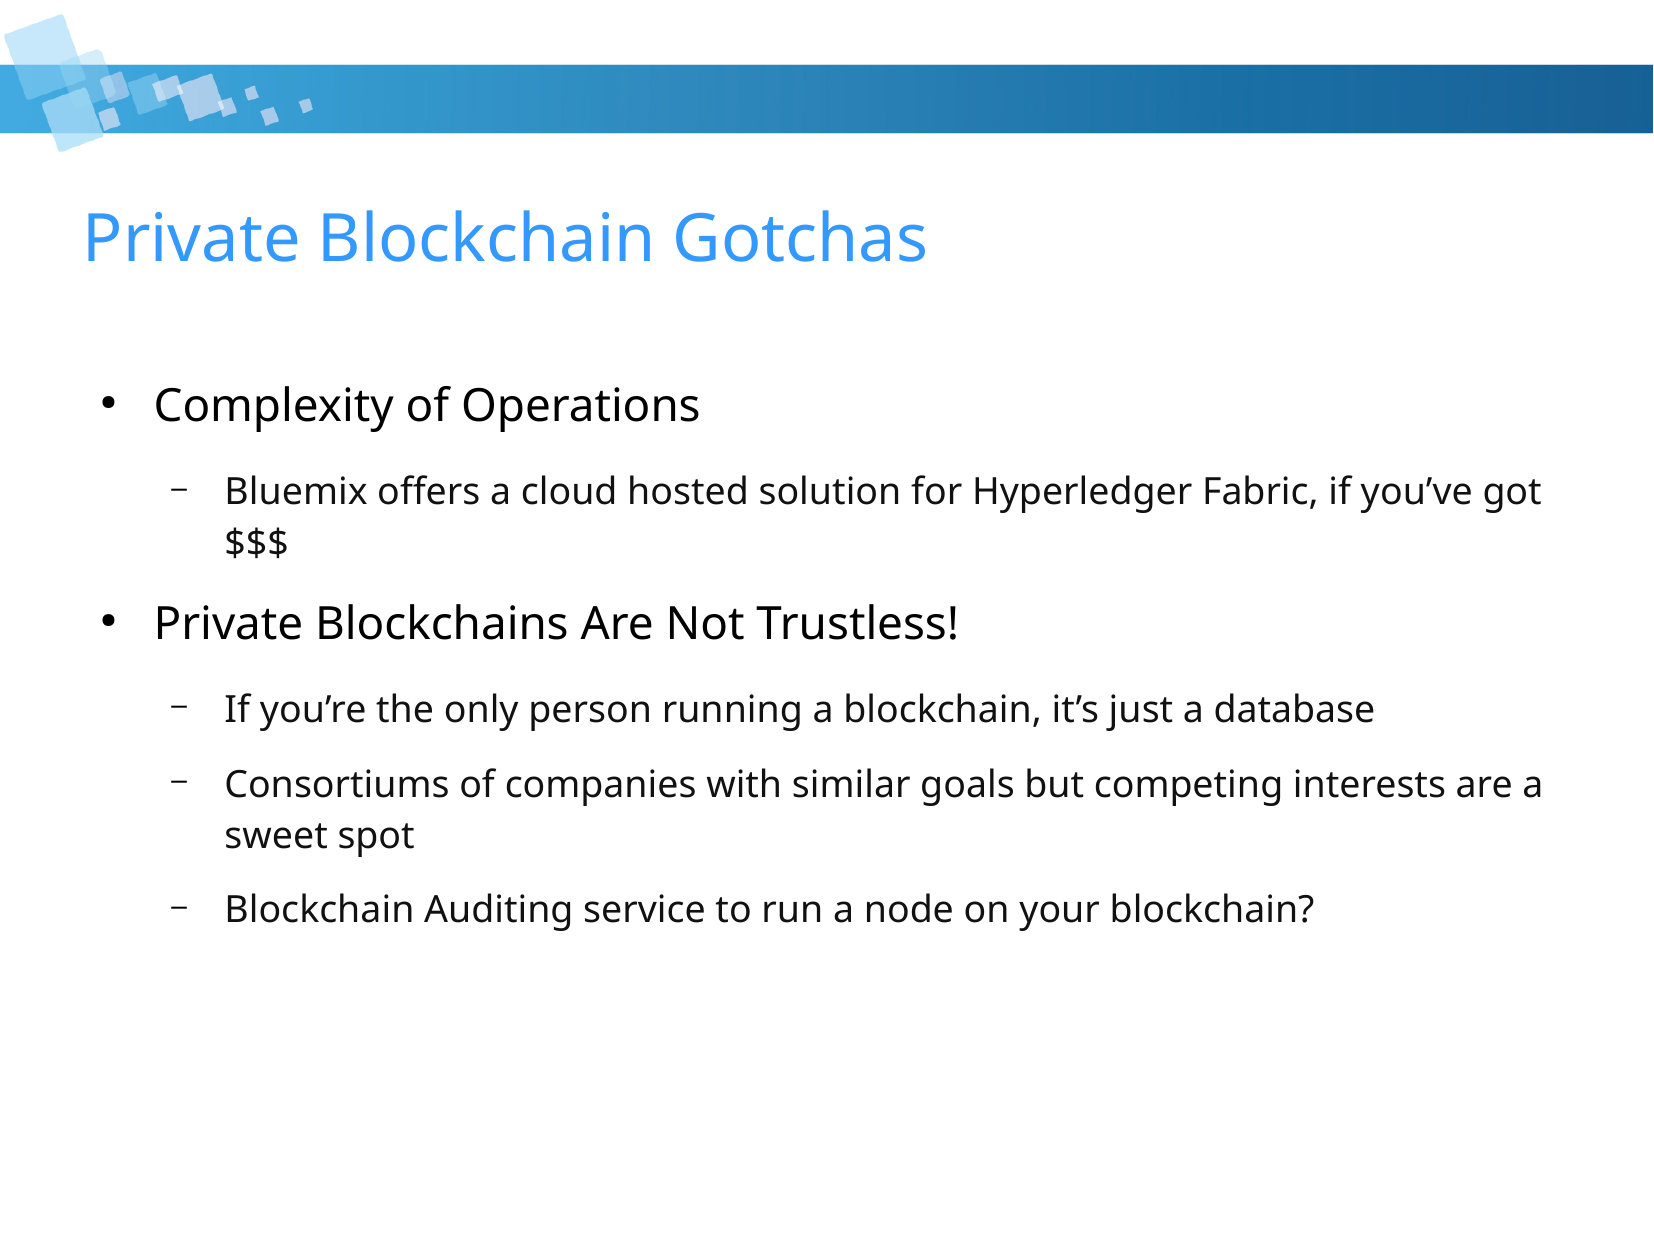

# Private Blockchain Gotchas
Complexity of Operations
Bluemix offers a cloud hosted solution for Hyperledger Fabric, if you’ve got $$$
Private Blockchains Are Not Trustless!
If you’re the only person running a blockchain, it’s just a database
Consortiums of companies with similar goals but competing interests are a sweet spot
Blockchain Auditing service to run a node on your blockchain?